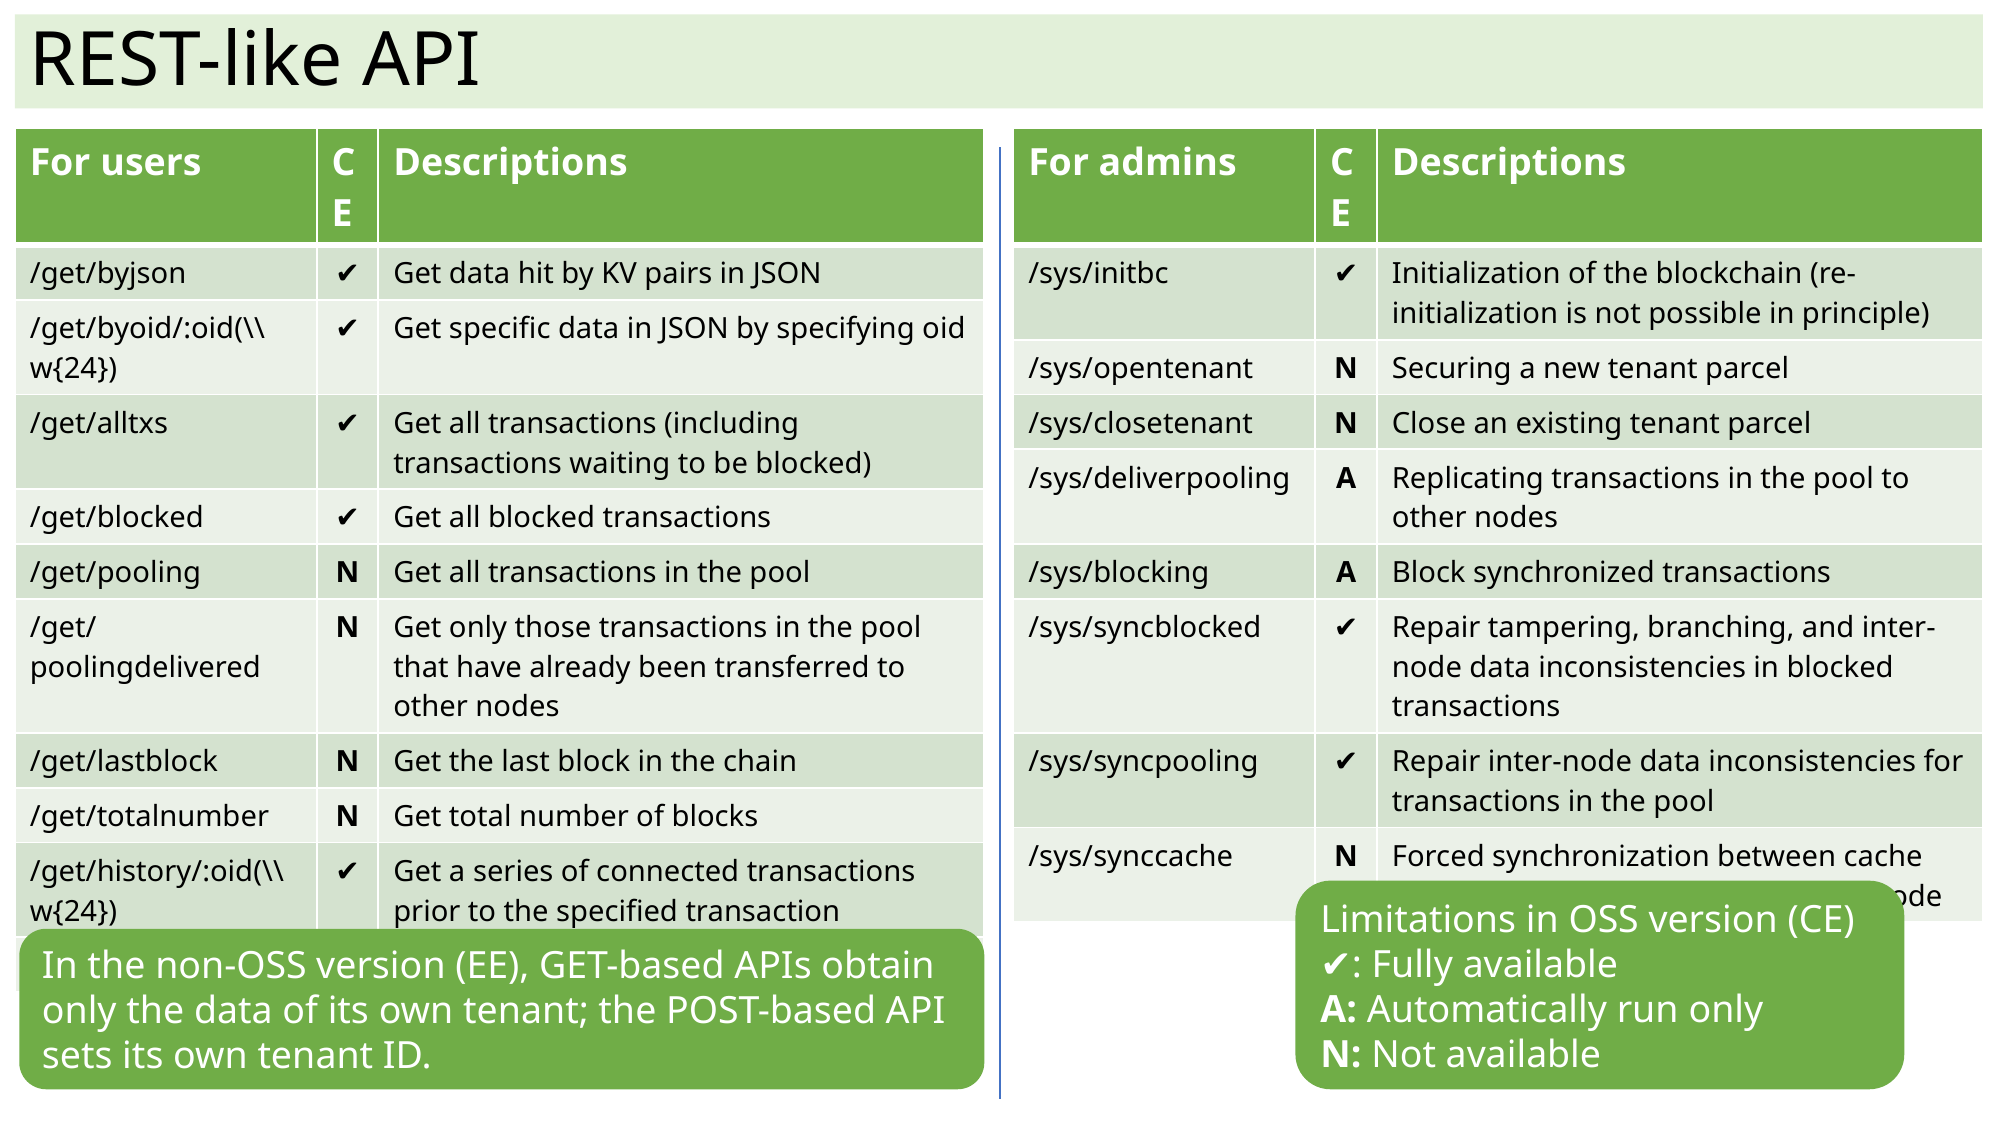

REST-like API
| For users | CE | Descriptions |
| --- | --- | --- |
| /get/byjson | ✔ | Get data hit by KV pairs in JSON |
| /get/byoid/:oid(\\w{24}) | ✔ | Get specific data in JSON by specifying oid |
| /get/alltxs | ✔ | Get all transactions (including transactions waiting to be blocked) |
| /get/blocked | ✔ | Get all blocked transactions |
| /get/pooling | N | Get all transactions in the pool |
| /get/poolingdelivered | N | Get only those transactions in the pool that have already been transferred to other nodes |
| /get/lastblock | N | Get the last block in the chain |
| /get/totalnumber | N | Get total number of blocks |
| /get/history/:oid(\\w{24}) | ✔ | Get a series of connected transactions prior to the specified transaction |
| /post/byjson | ✔ | Register one data in JSON format |
| For admins | CE | Descriptions |
| --- | --- | --- |
| /sys/initbc | ✔ | Initialization of the blockchain (re-initialization is not possible in principle) |
| /sys/opentenant | N | Securing a new tenant parcel |
| /sys/closetenant | N | Close an existing tenant parcel |
| /sys/deliverpooling | A | Replicating transactions in the pool to other nodes |
| /sys/blocking | A | Block synchronized transactions |
| /sys/syncblocked | ✔ | Repair tampering, branching, and inter-node data inconsistencies in blocked transactions |
| /sys/syncpooling | ✔ | Repair inter-node data inconsistencies for transactions in the pool |
| /sys/synccache | N | Forced synchronization between cache and DB in on-memory transaction mode |
Limitations in OSS version (CE)
✔: Fully available
A: Automatically run only
N: Not available
In the non-OSS version (EE), GET-based APIs obtain only the data of its own tenant; the POST-based API sets its own tenant ID.